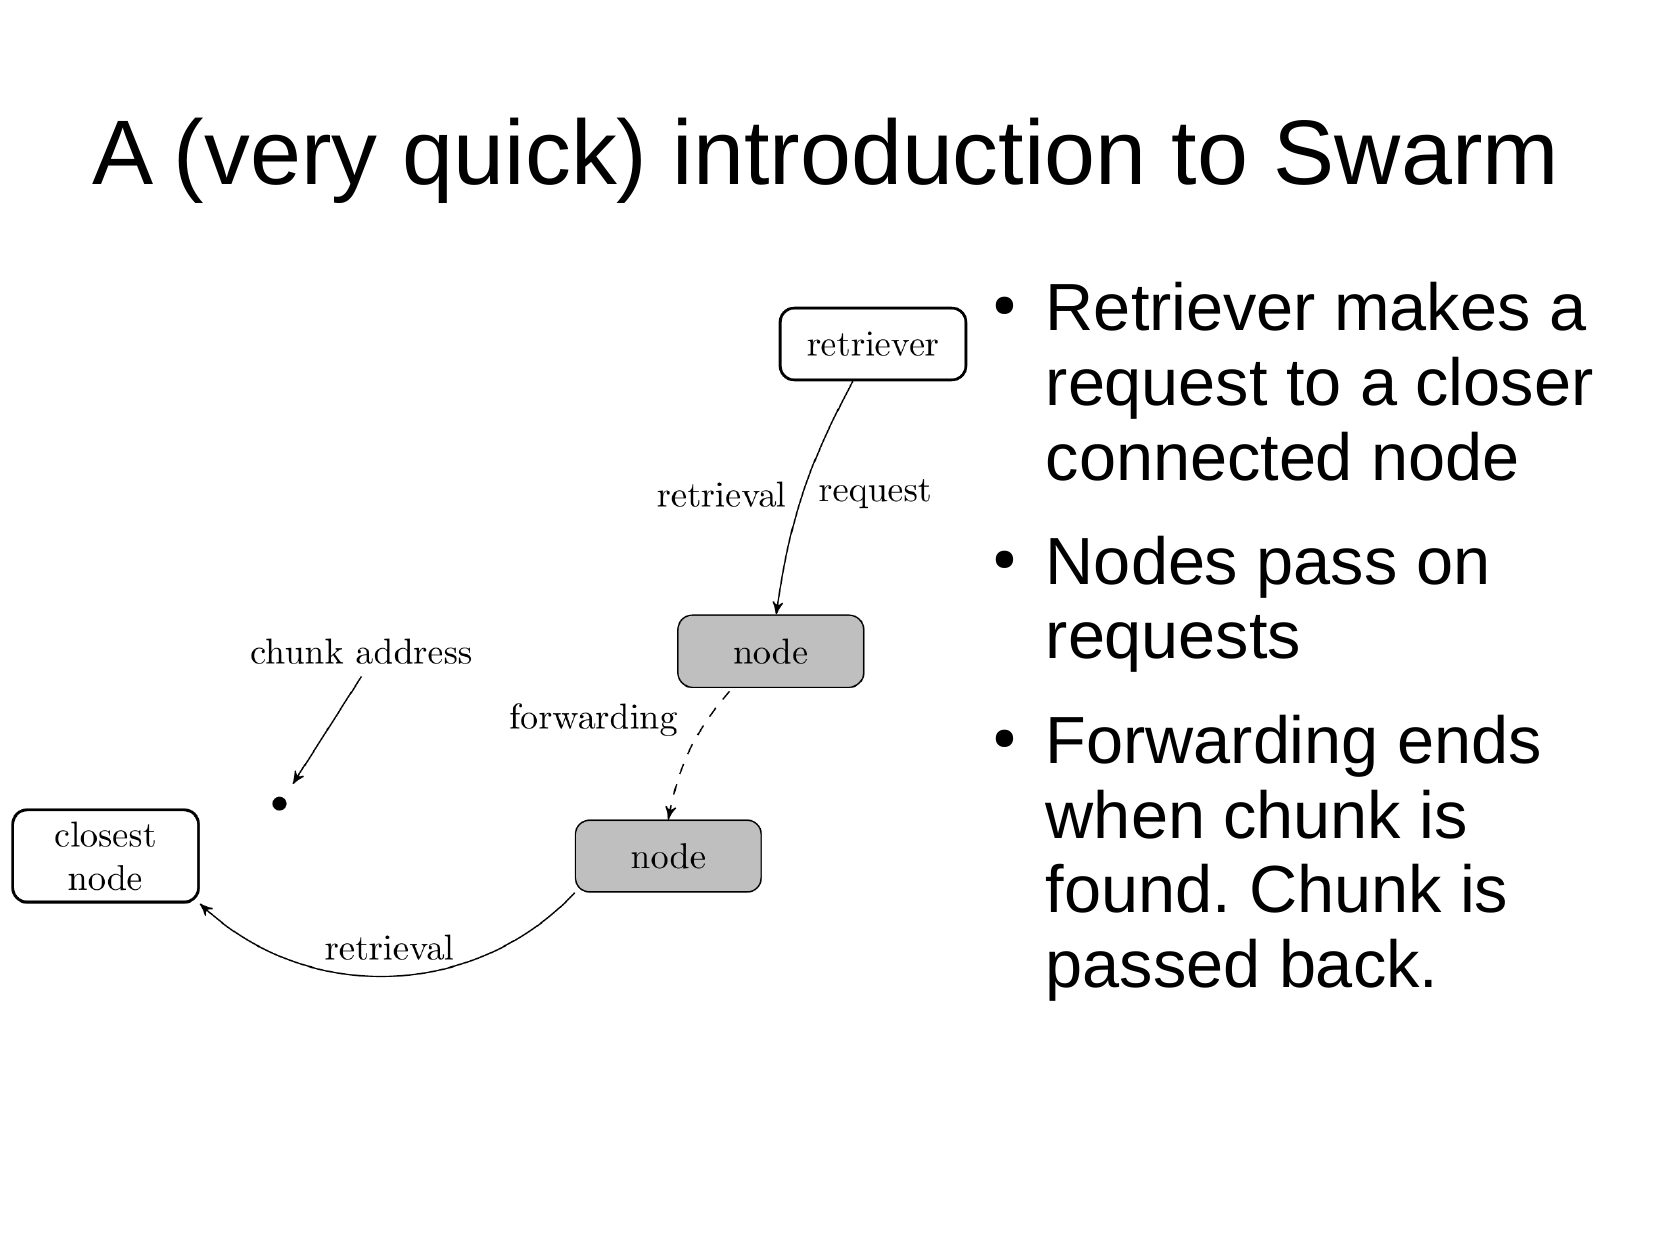

# A (very quick) introduction to Swarm
Retriever makes a request to a closer connected node
Nodes pass on requests
Forwarding ends when chunk is found. Chunk is passed back.